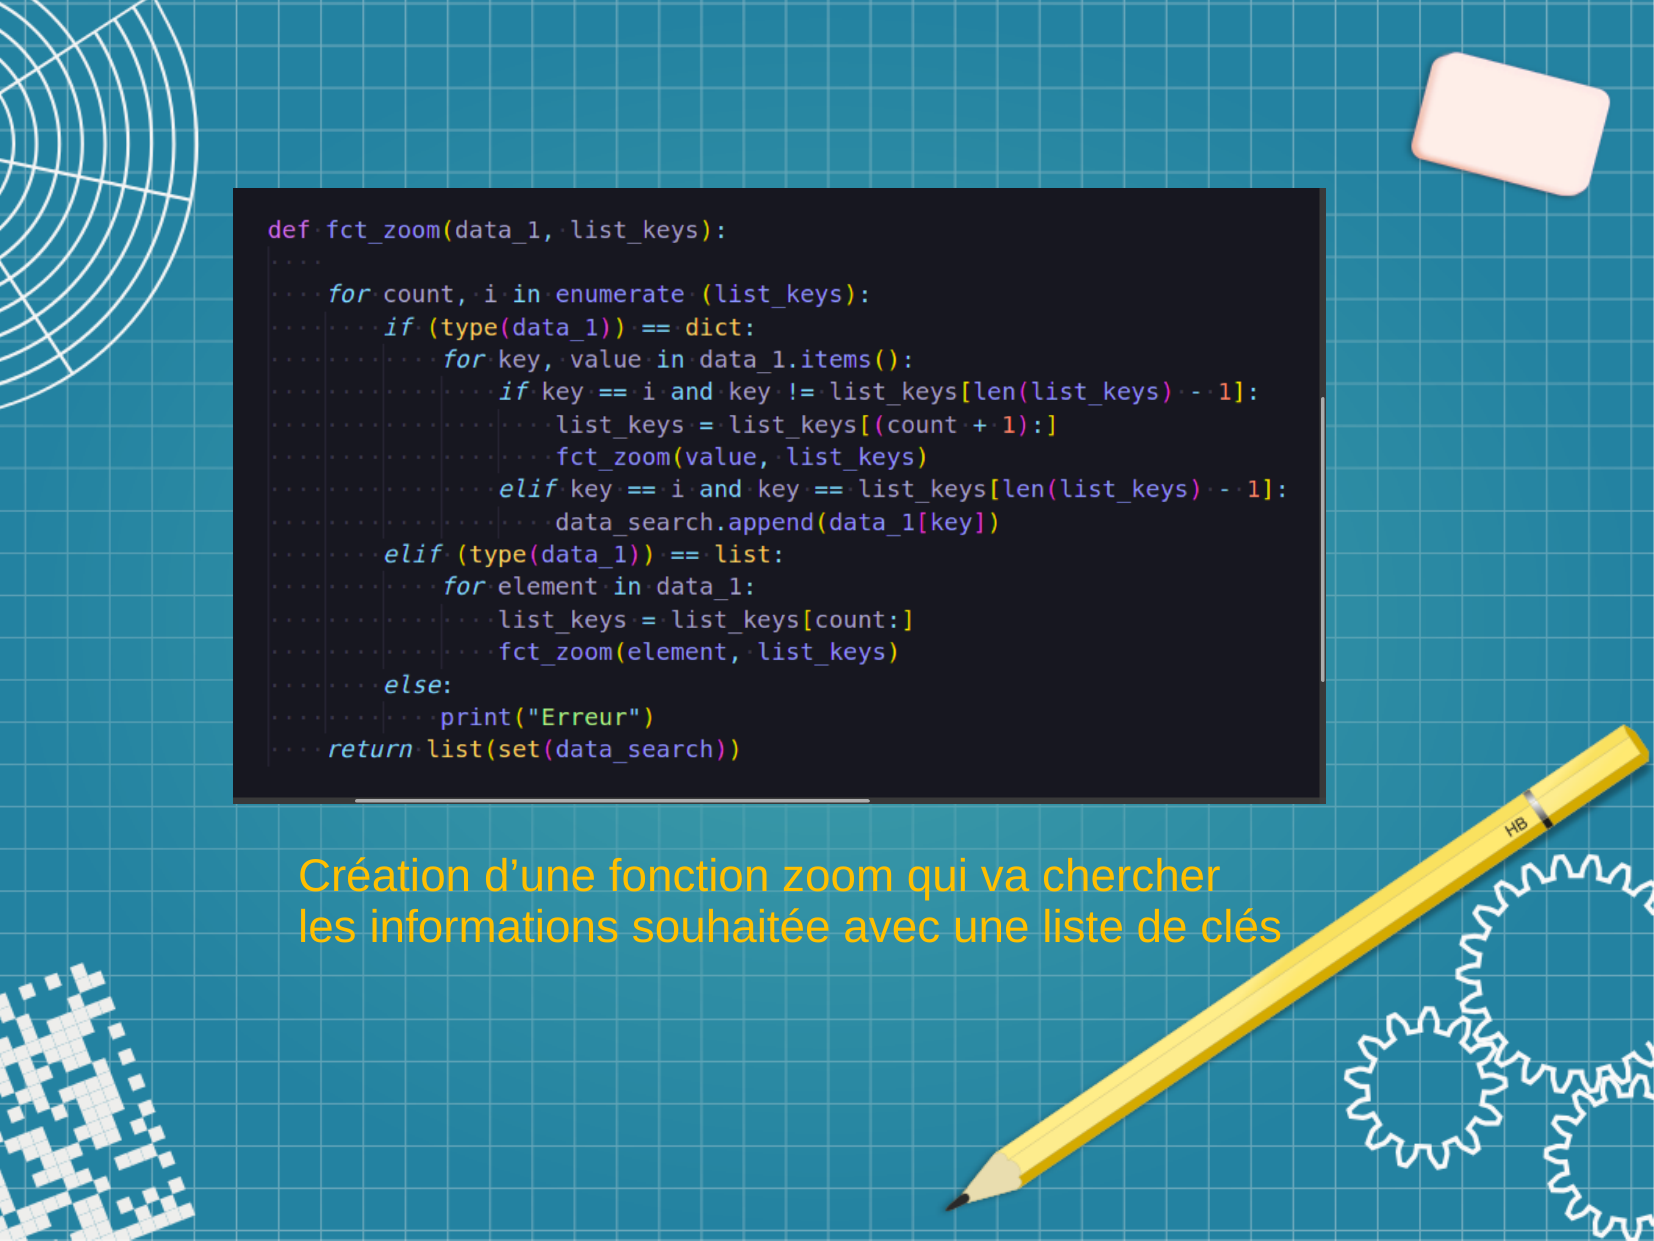

Création d’une fonction zoom qui va chercher
les informations souhaitée avec une liste de clés